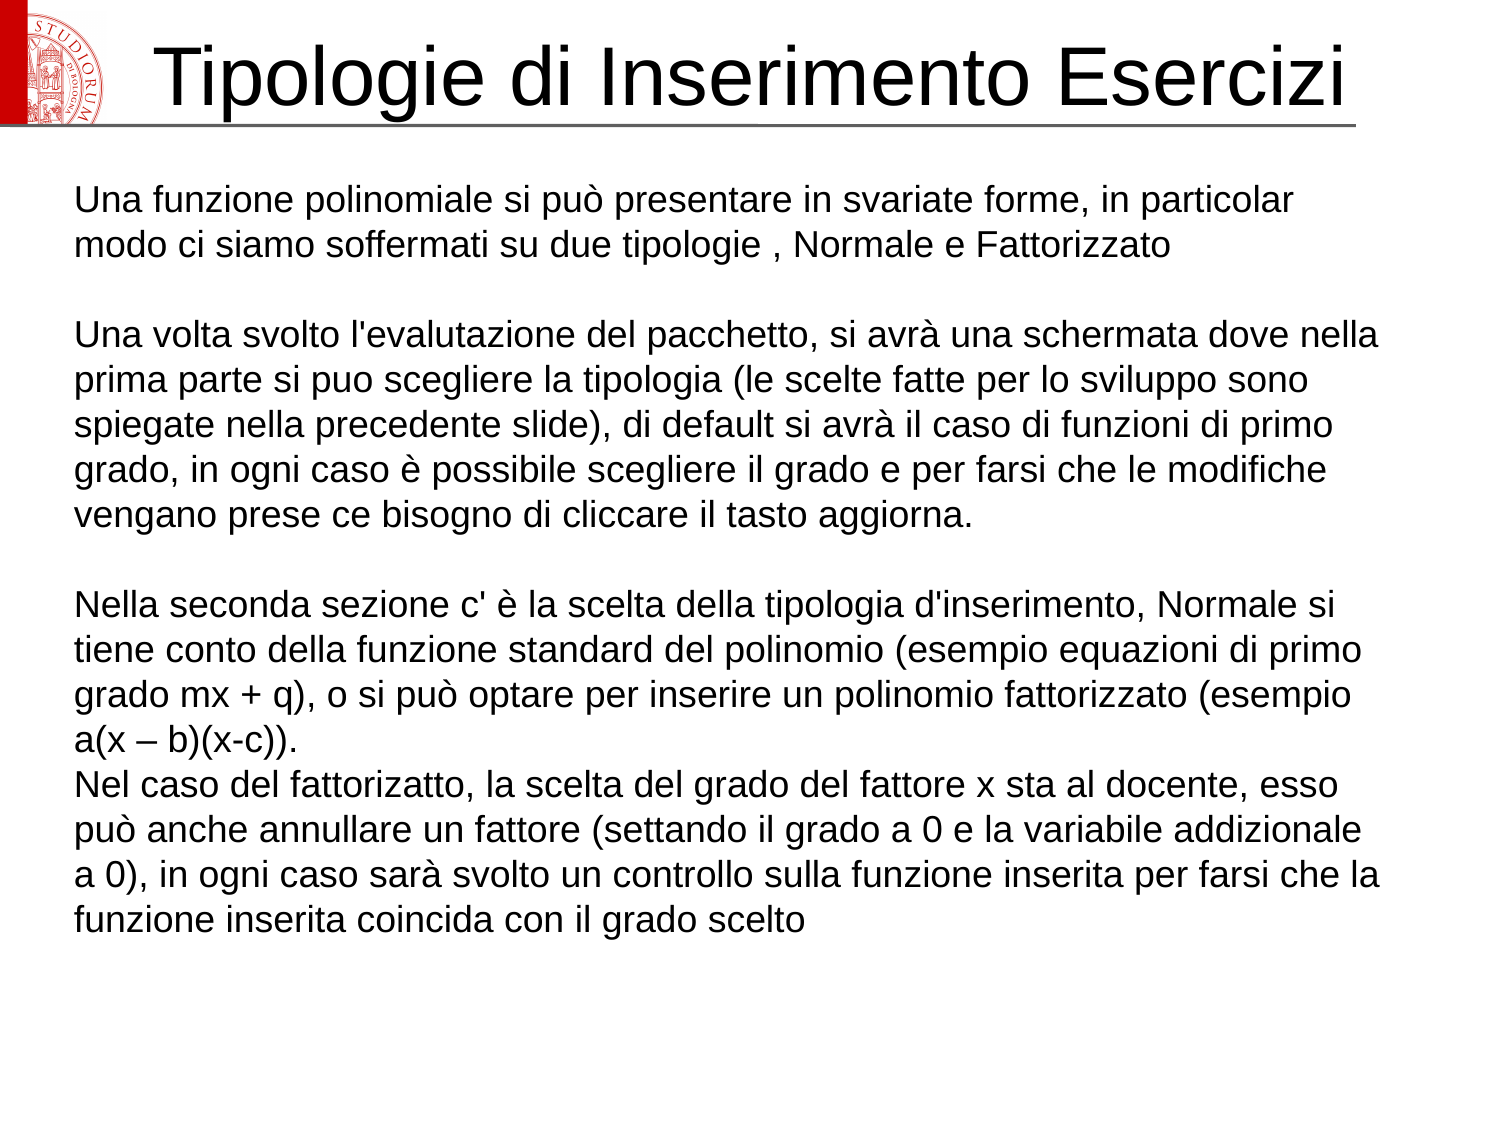

# Tipologie di Inserimento Esercizi
Una funzione polinomiale si può presentare in svariate forme, in particolar modo ci siamo soffermati su due tipologie , Normale e Fattorizzato
Una volta svolto l'evalutazione del pacchetto, si avrà una schermata dove nella prima parte si puo scegliere la tipologia (le scelte fatte per lo sviluppo sono spiegate nella precedente slide), di default si avrà il caso di funzioni di primo grado, in ogni caso è possibile scegliere il grado e per farsi che le modifiche vengano prese ce bisogno di cliccare il tasto aggiorna.
Nella seconda sezione c' è la scelta della tipologia d'inserimento, Normale si tiene conto della funzione standard del polinomio (esempio equazioni di primo grado mx + q), o si può optare per inserire un polinomio fattorizzato (esempio a(x – b)(x-c)).
Nel caso del fattorizatto, la scelta del grado del fattore x sta al docente, esso può anche annullare un fattore (settando il grado a 0 e la variabile addizionale a 0), in ogni caso sarà svolto un controllo sulla funzione inserita per farsi che la funzione inserita coincida con il grado scelto